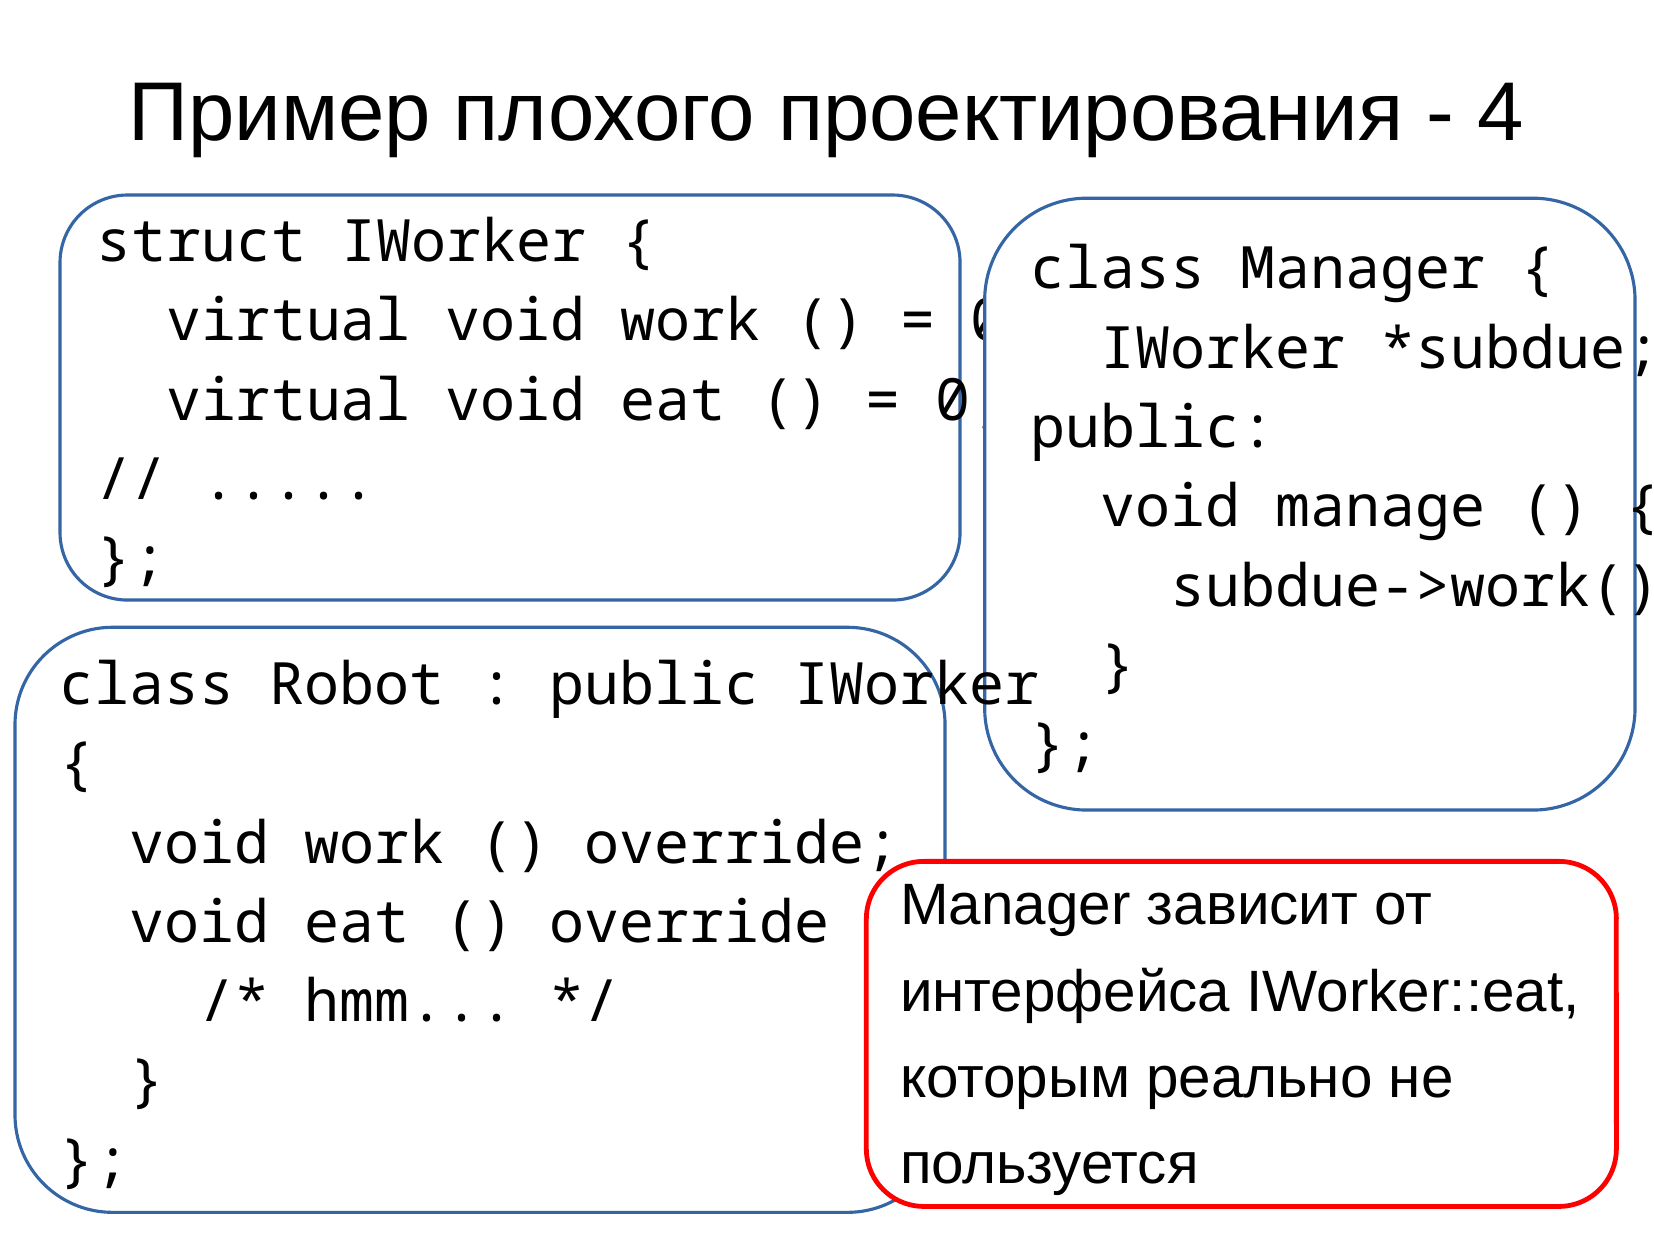

# Пример плохого проектирования - 4
struct IWorker {
 virtual void work () = 0;
 virtual void eat () = 0;
// .....
};
class Manager {
 IWorker *subdue;
public:
 void manage () {
 subdue->work();
 }
};
class Robot : public IWorker
{
 void work () override;
 void eat () override {
 /* hmm... */
 }
};
Manager зависит от
интерфейса IWorker::eat,
которым реально не
пользуется